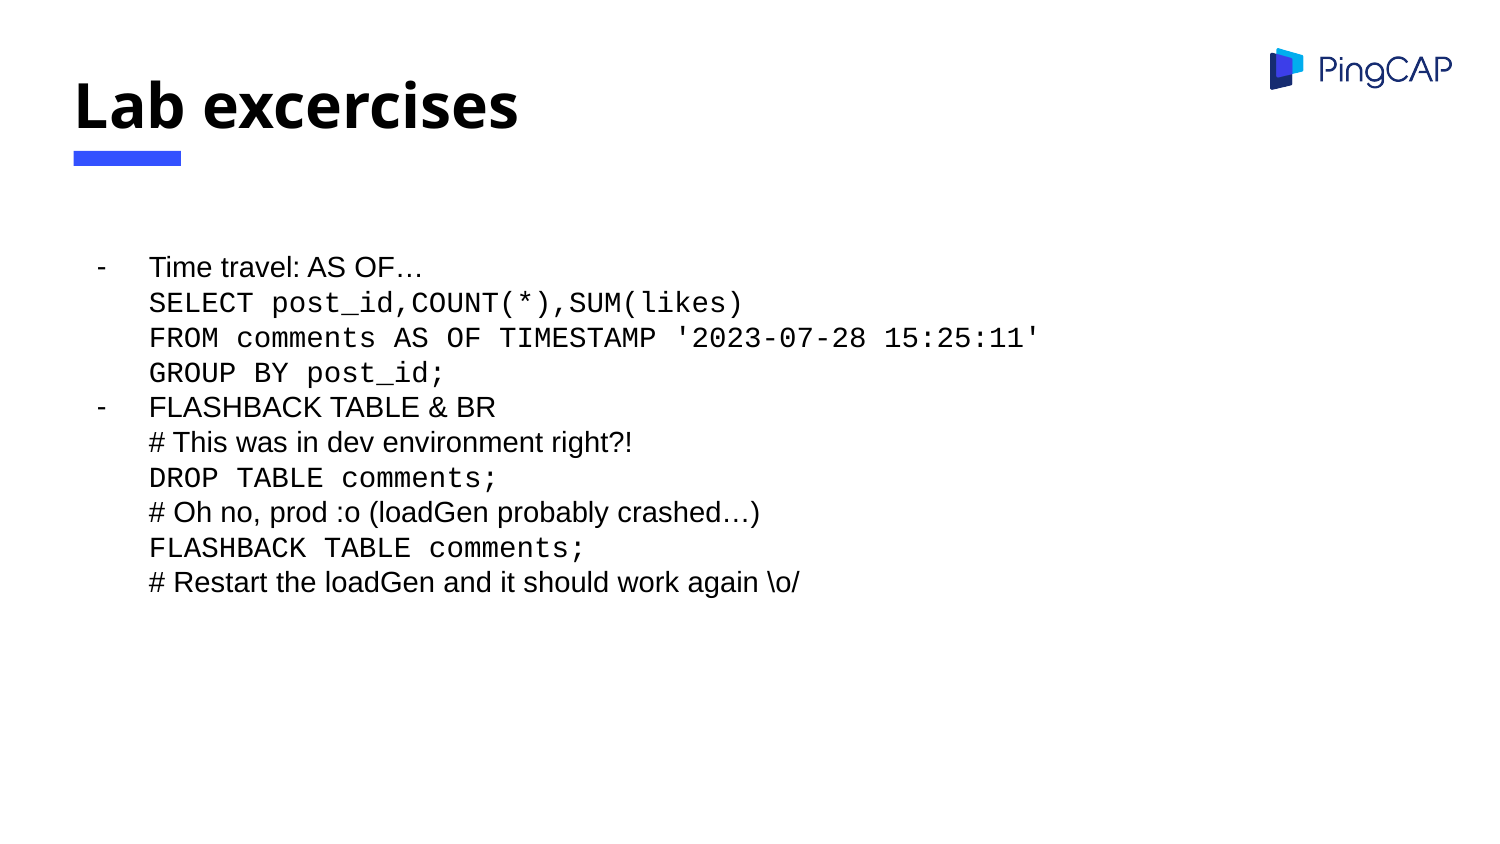

Lab excercises
Time travel: AS OF…
SELECT post_id,COUNT(*),SUM(likes)
FROM comments AS OF TIMESTAMP '2023-07-28 15:25:11'
GROUP BY post_id;
FLASHBACK TABLE & BR
# This was in dev environment right?!
DROP TABLE comments;
# Oh no, prod :o (loadGen probably crashed…)
FLASHBACK TABLE comments;
# Restart the loadGen and it should work again \o/